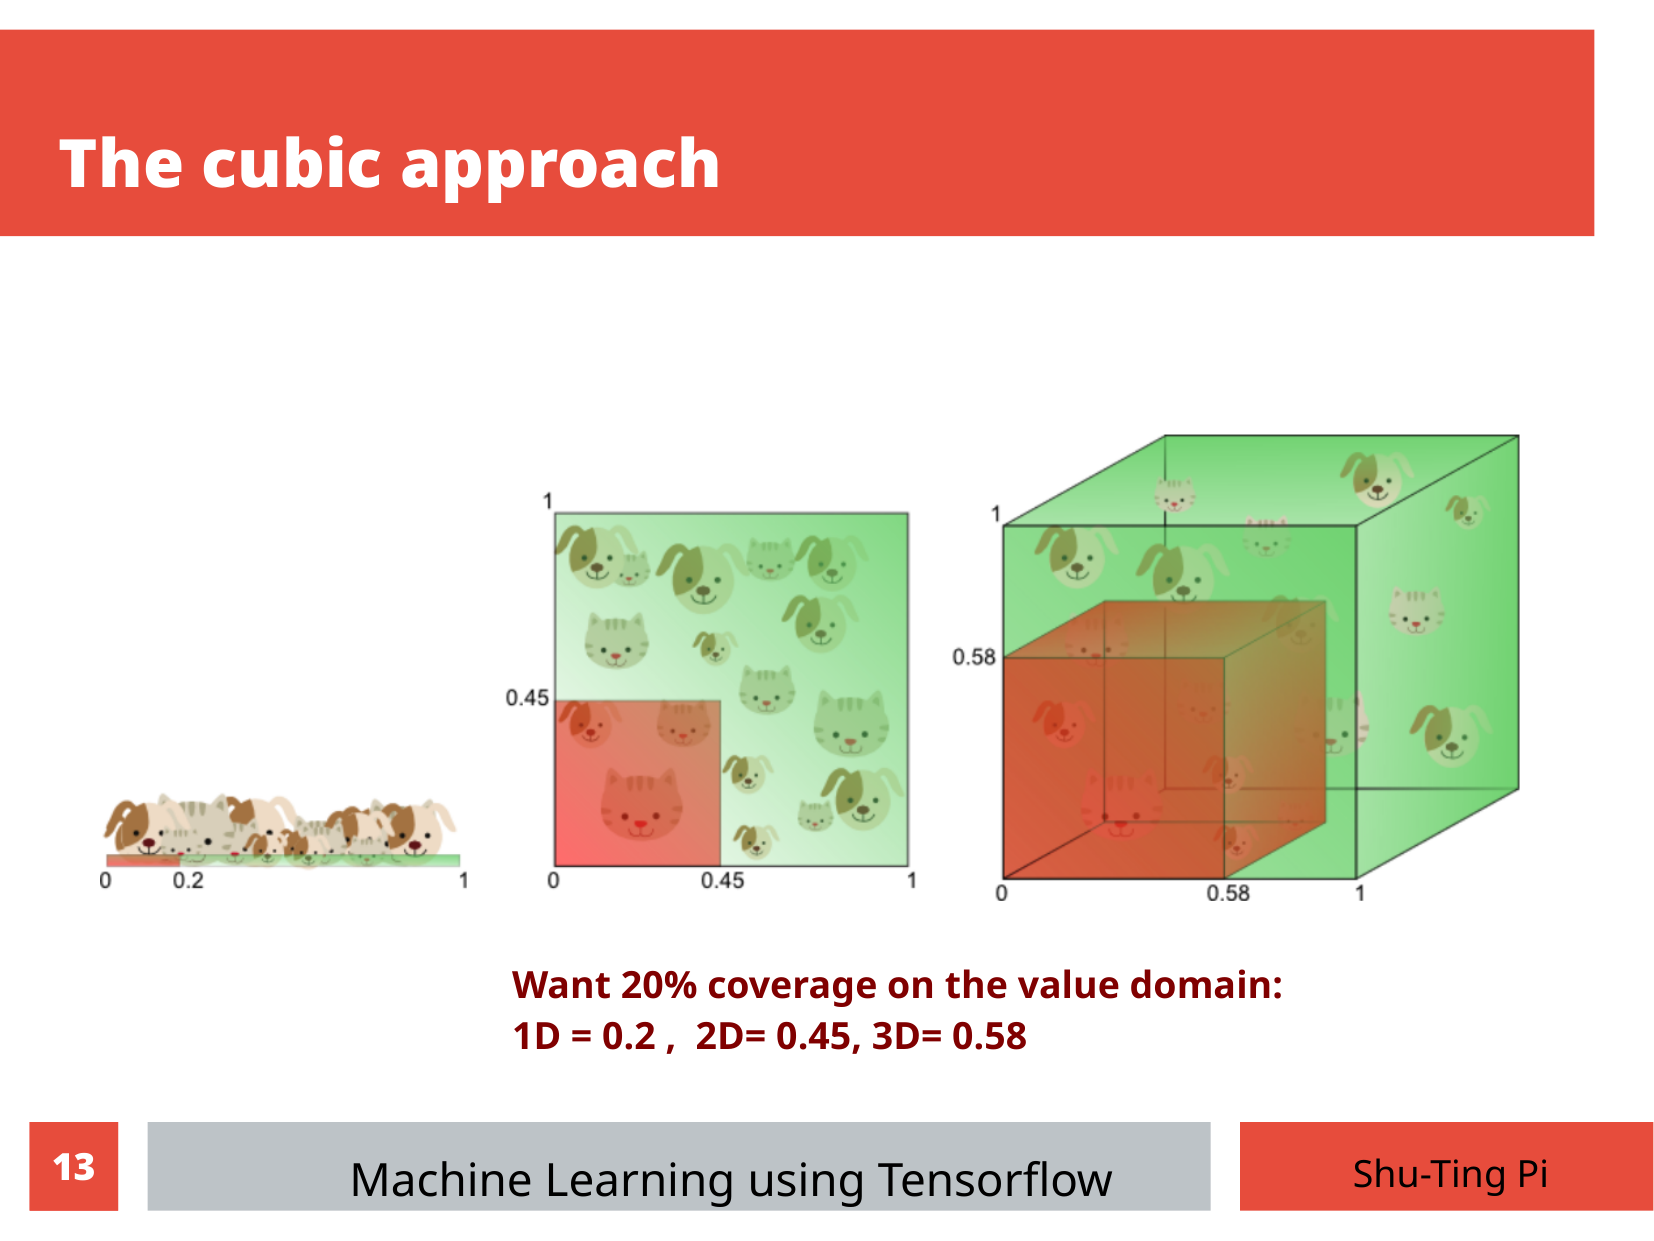

# The cubic approach
Want 20% coverage on the value domain:
1D = 0.2 , 2D= 0.45, 3D= 0.58
13
Machine Learning using Tensorflow
Shu-Ting Pi